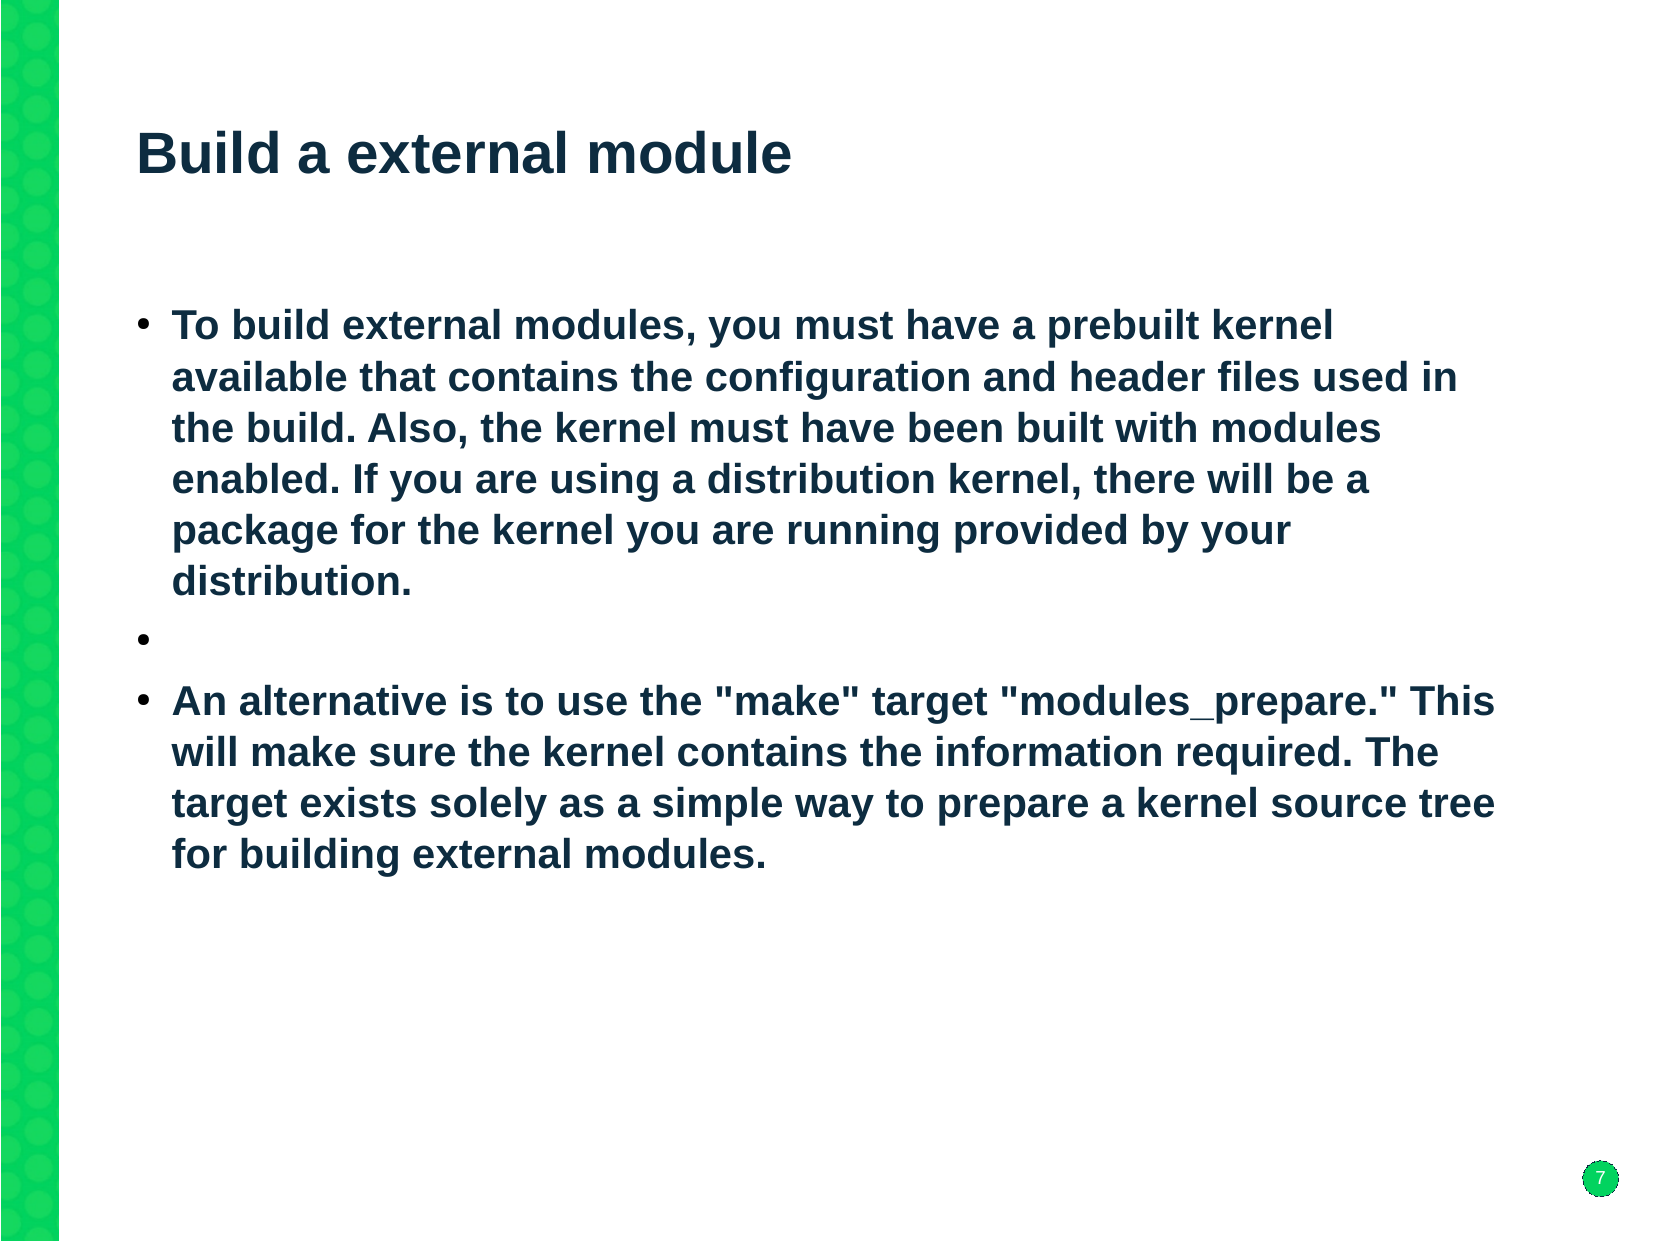

# Build a external module
To build external modules, you must have a prebuilt kernel available that contains the configuration and header files used in the build. Also, the kernel must have been built with modules enabled. If you are using a distribution kernel, there will be a package for the kernel you are running provided by your distribution.
An alternative is to use the "make" target "modules_prepare." This will make sure the kernel contains the information required. The target exists solely as a simple way to prepare a kernel source tree for building external modules.
7